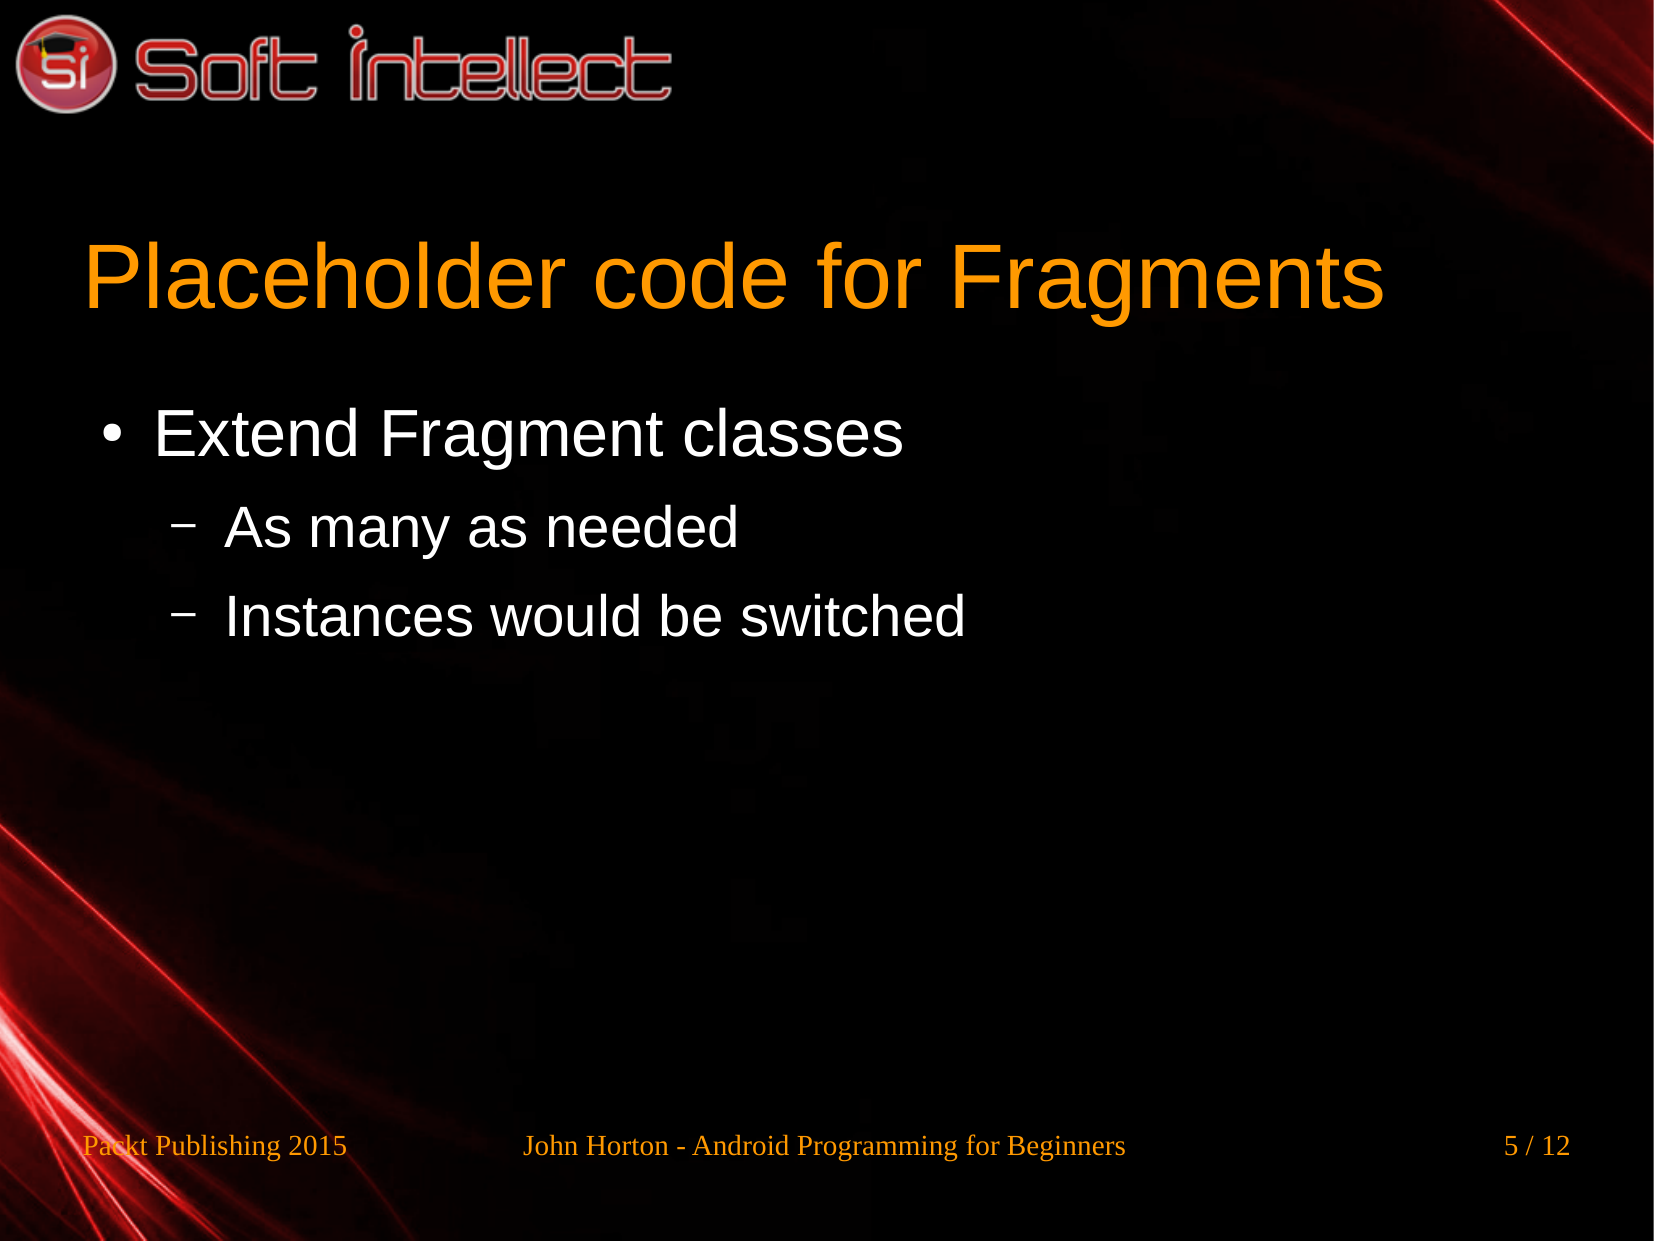

# Placeholder code for Fragments
Extend Fragment classes
As many as needed
Instances would be switched
Packt Publishing 2015
John Horton - Android Programming for Beginners
5